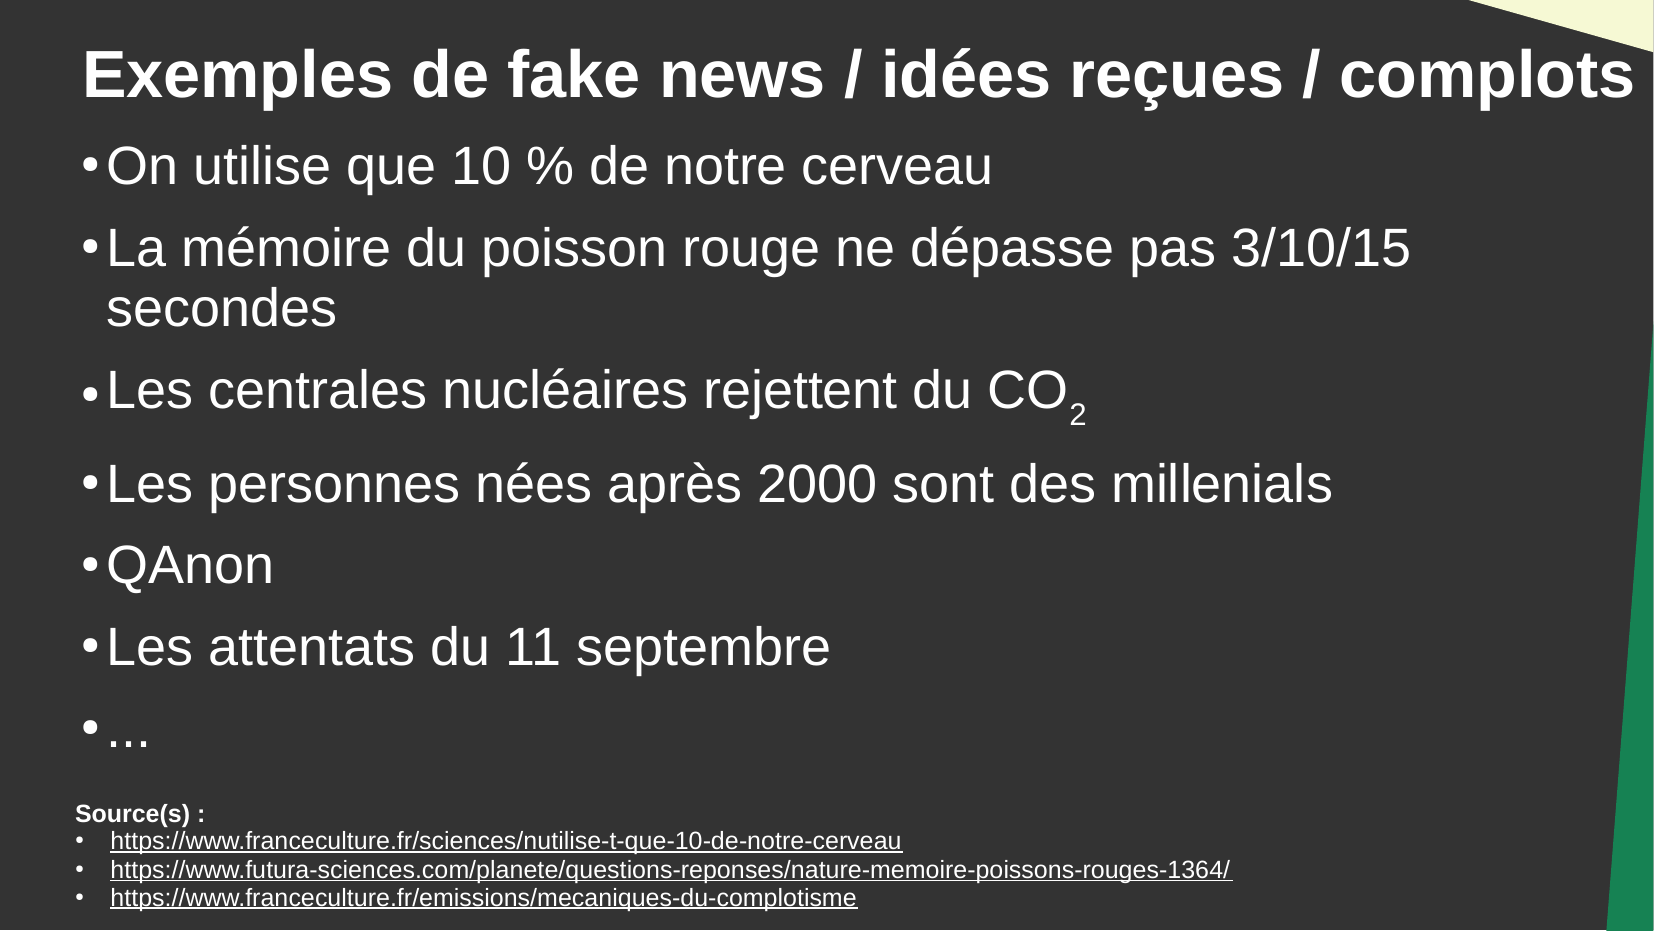

# Exemples de fake news / idées reçues / complots
On utilise que 10 % de notre cerveau
La mémoire du poisson rouge ne dépasse pas 3/10/15 secondes
Les centrales nucléaires rejettent du CO2
Les personnes nées après 2000 sont des millenials
QAnon
Les attentats du 11 septembre
...
Source(s) :
https://www.franceculture.fr/sciences/nutilise-t-que-10-de-notre-cerveau
https://www.futura-sciences.com/planete/questions-reponses/nature-memoire-poissons-rouges-1364/
https://www.franceculture.fr/emissions/mecaniques-du-complotisme